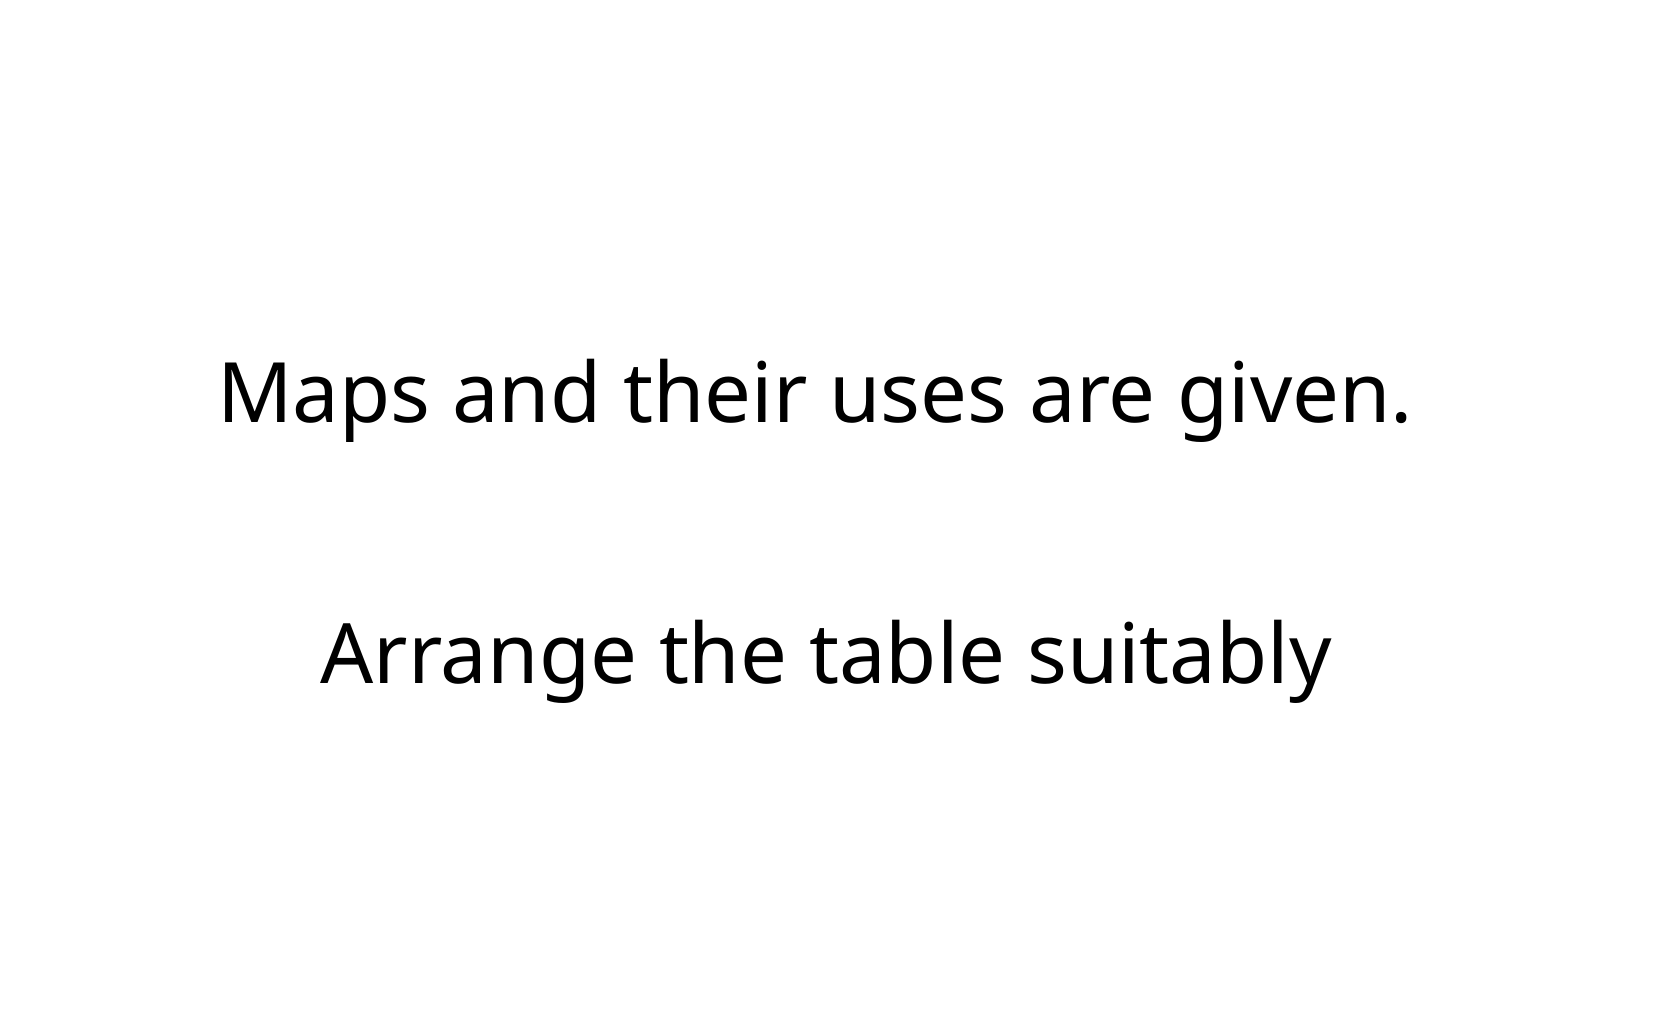

# Maps and their uses are given.
Arrange the table suitably